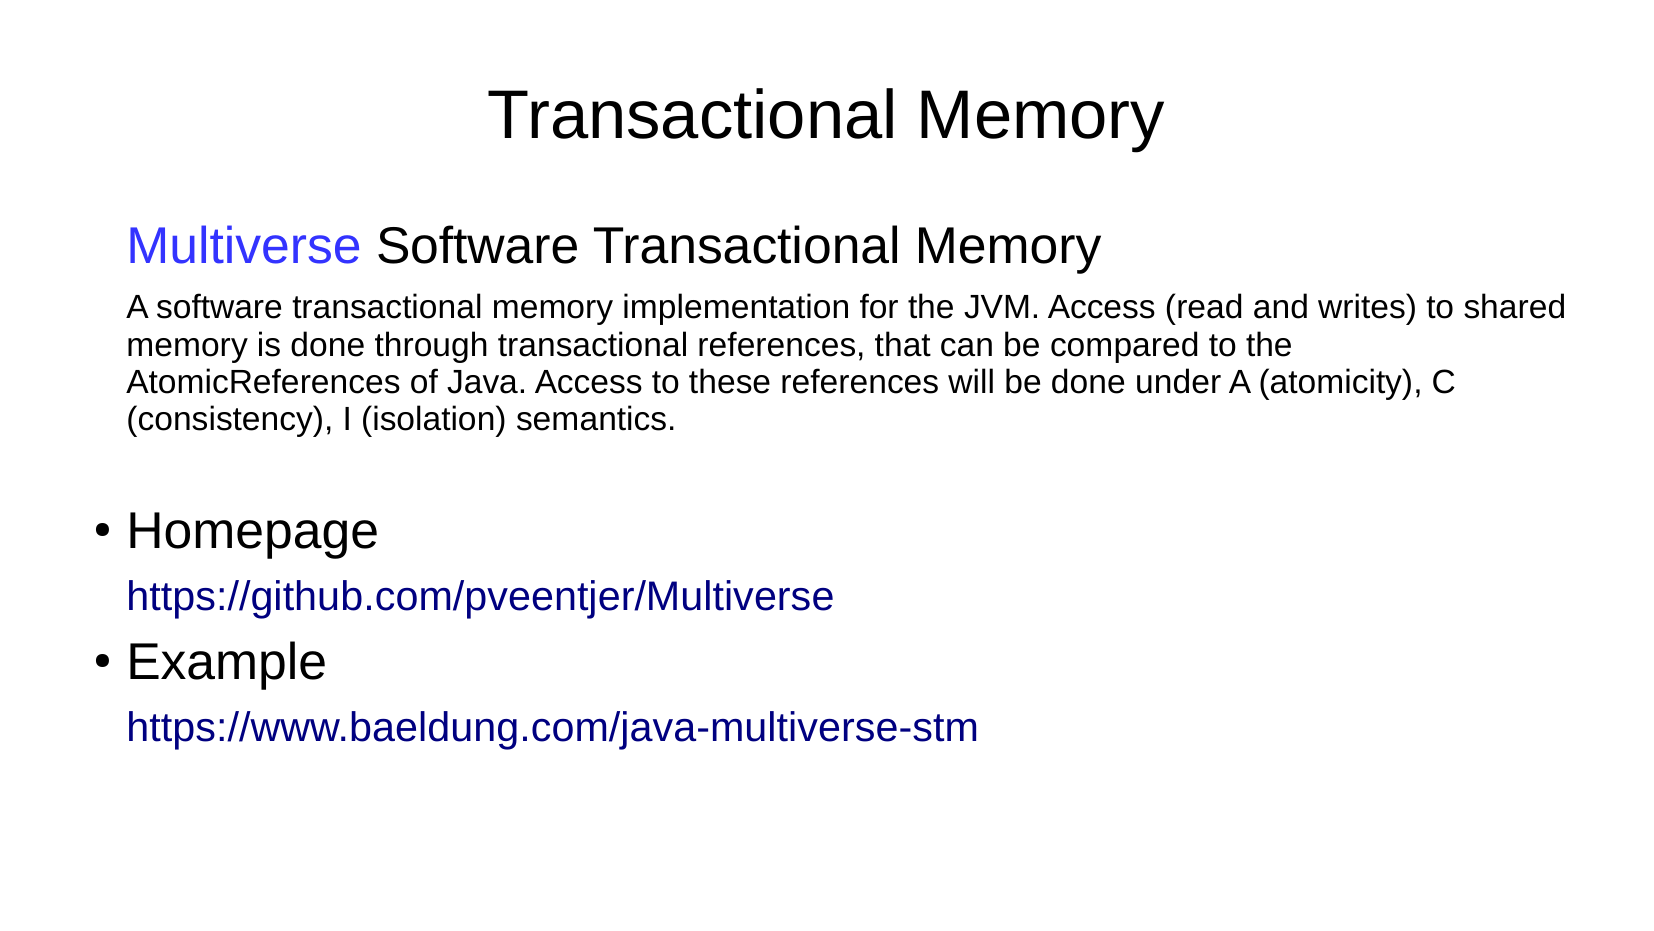

# Transactional Memory
Multiverse Software Transactional Memory
A software transactional memory implementation for the JVM. Access (read and writes) to shared memory is done through transactional references, that can be compared to the AtomicReferences of Java. Access to these references will be done under A (atomicity), C (consistency), I (isolation) semantics.
Homepage
https://github.com/pveentjer/Multiverse
Example
https://www.baeldung.com/java-multiverse-stm